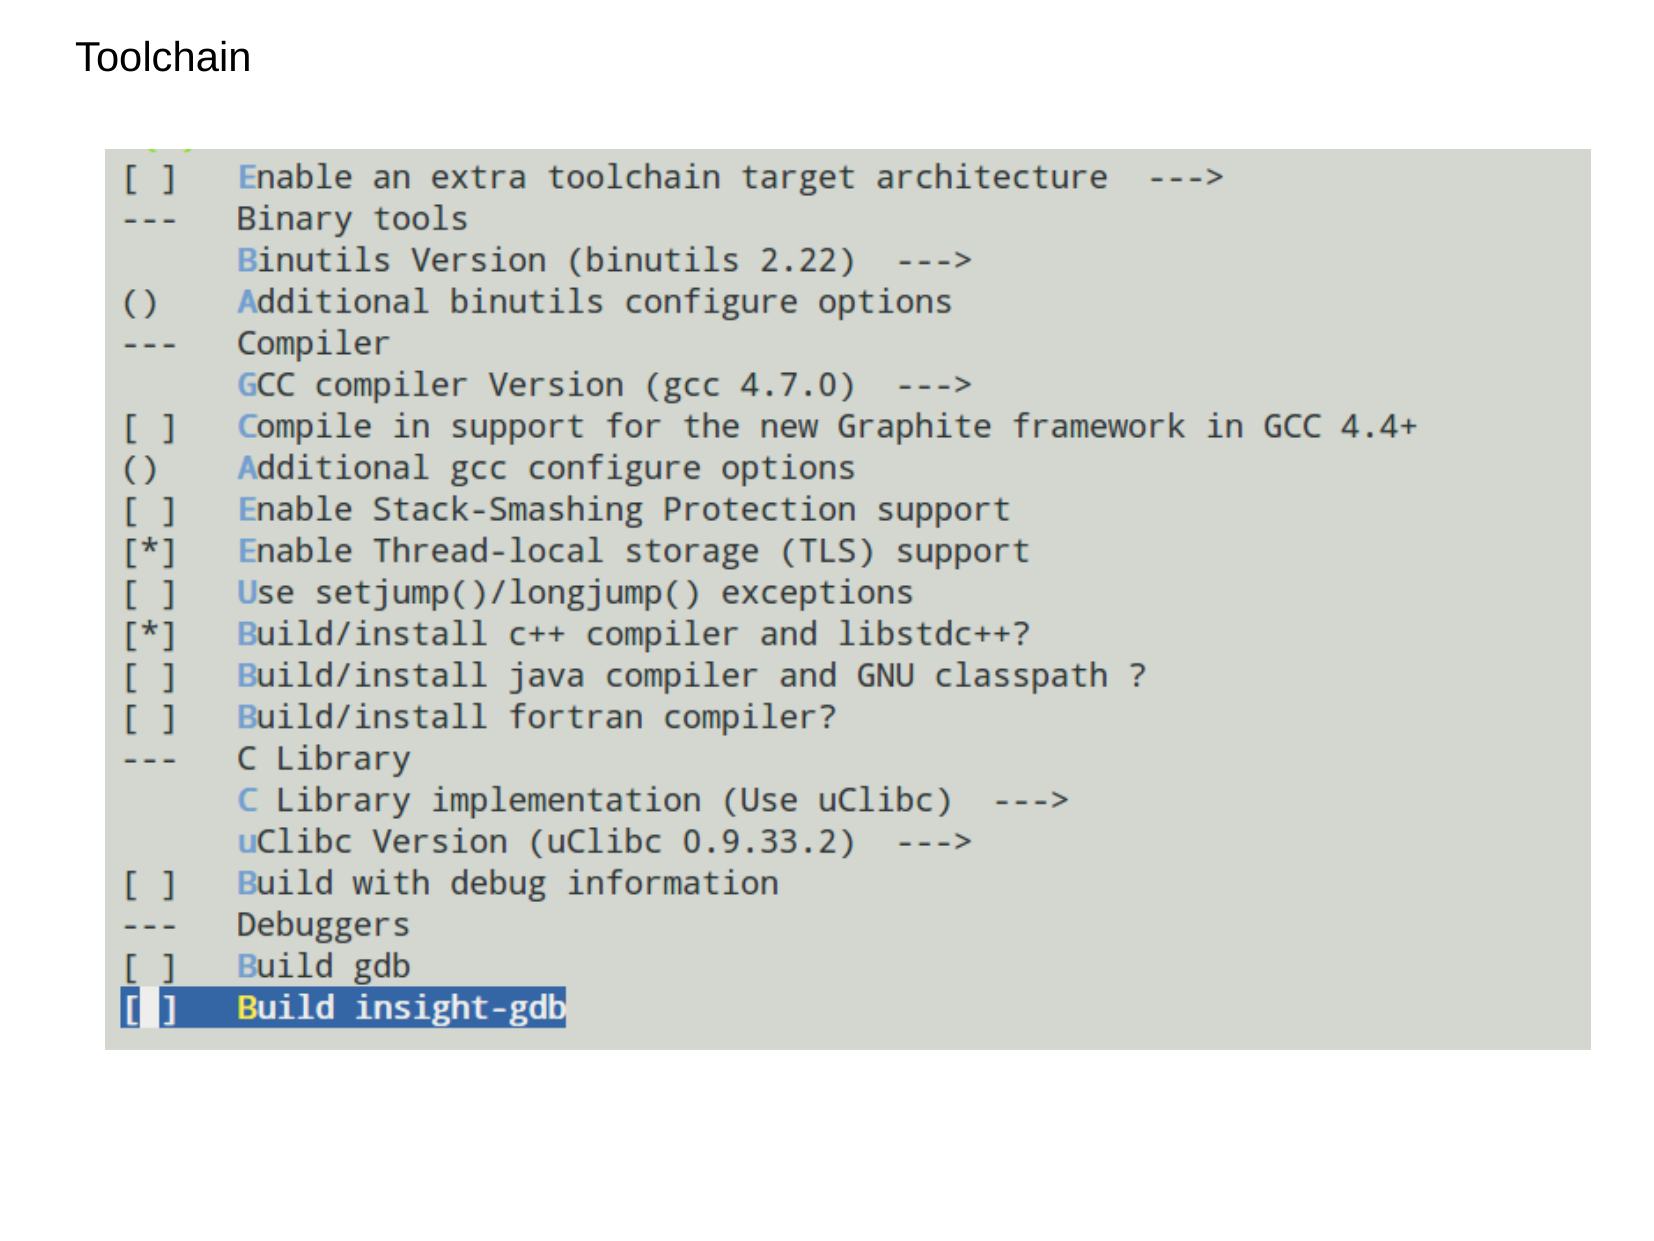

# Toolchain
 BARRIER BREAKER (Bleeding Edge, r40891)
 Linux Kernel 3.10.18
 -----------------------------------------------------
 OpenWrt BARRIER BREAKER (Bleeding Edge, r38695)
 -----------------------------------------------------